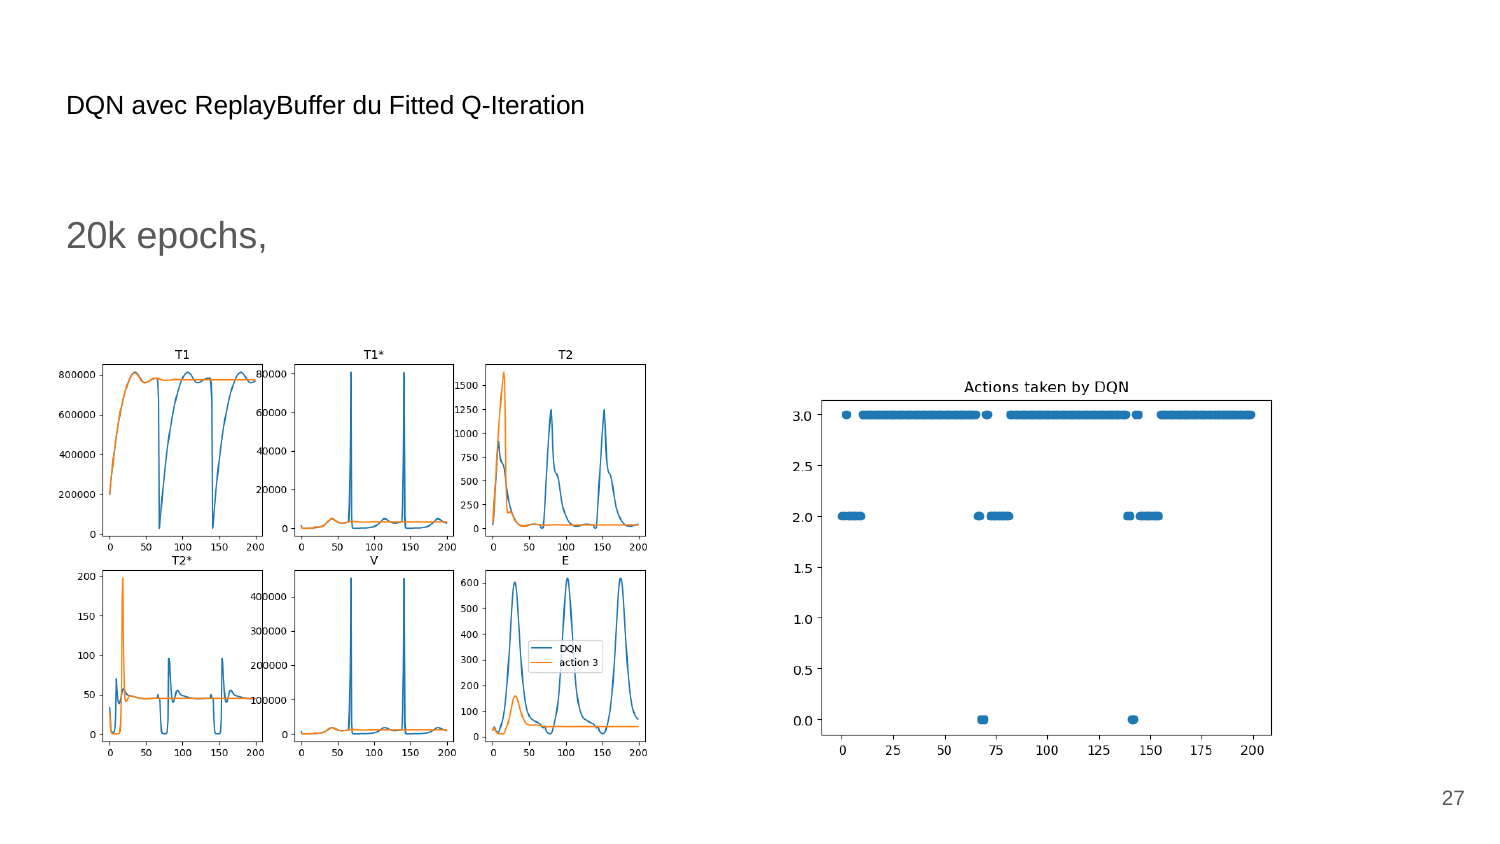

# DQN avec ReplayBuffer du Fitted Q-Iteration
20k epochs,